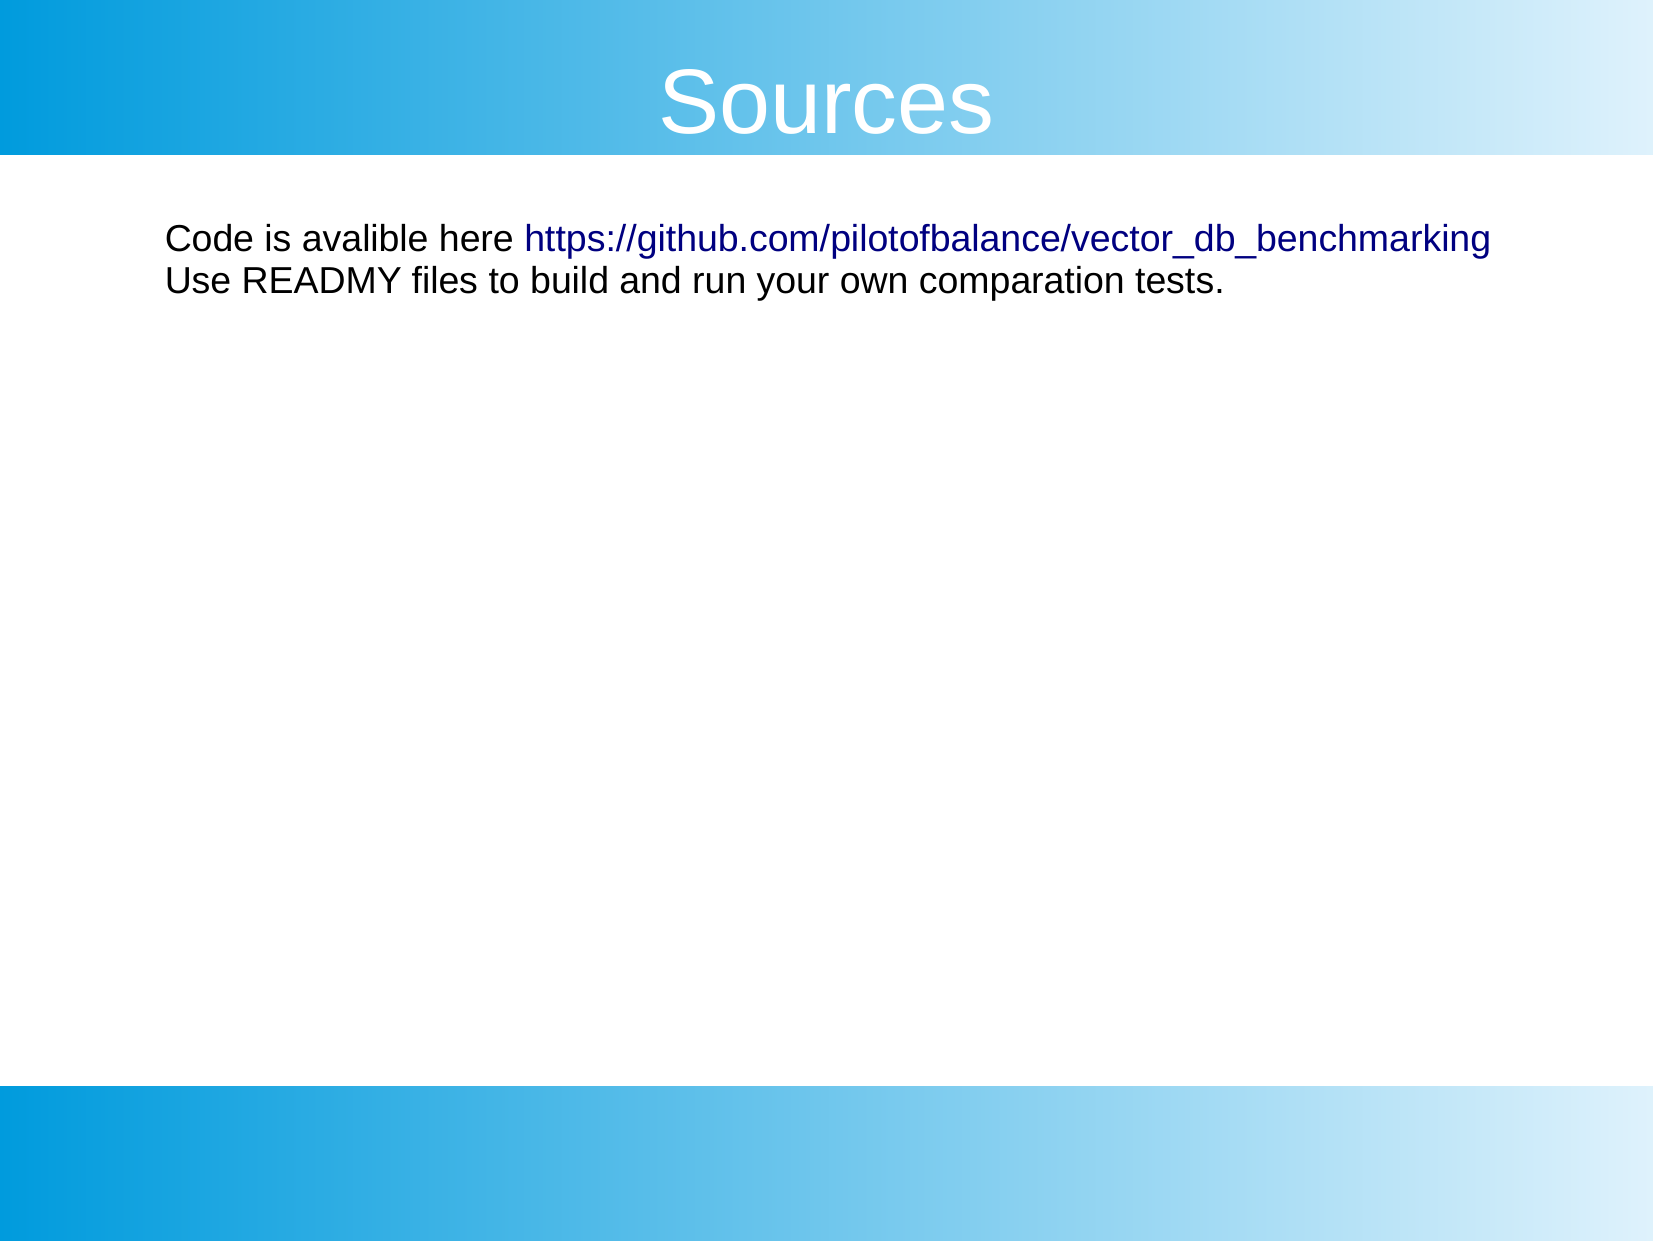

# Sources
Code is avalible here https://github.com/pilotofbalance/vector_db_benchmarking
Use READMY files to build and run your own comparation tests.